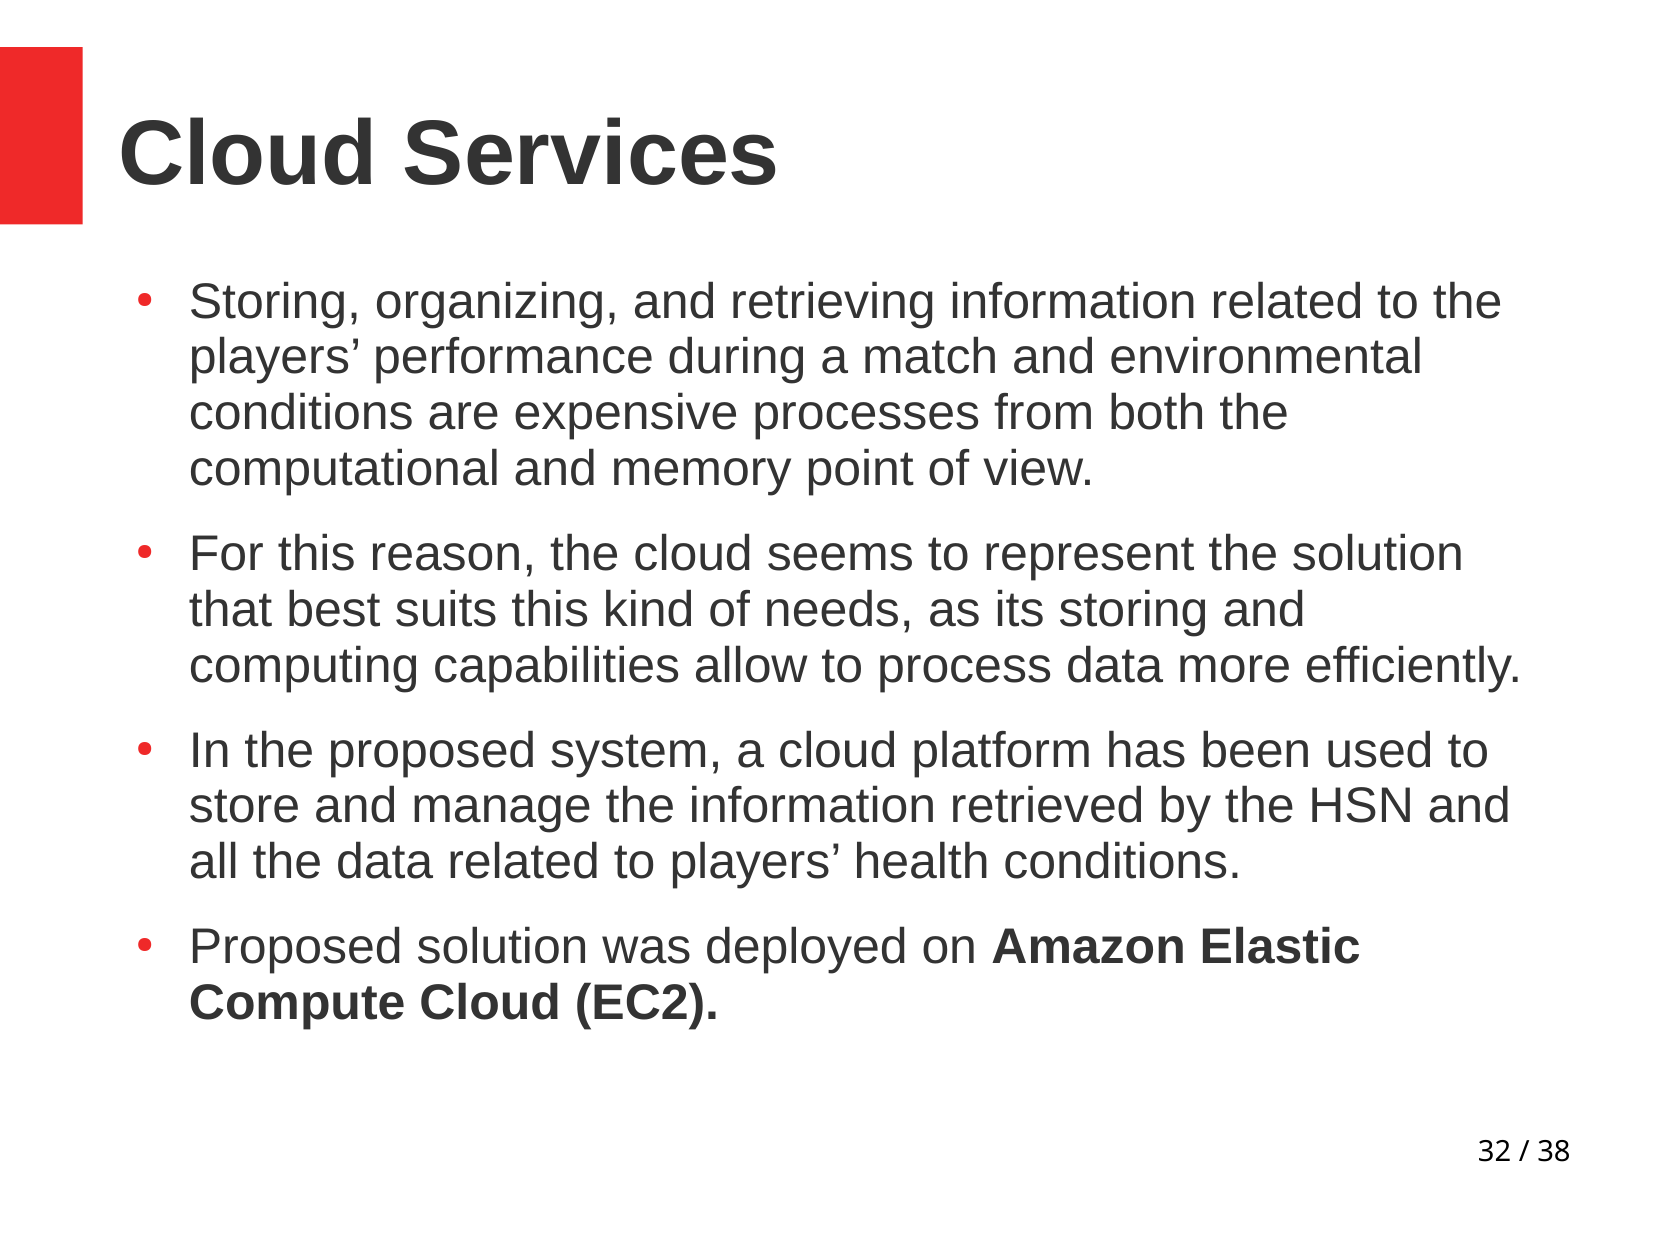

# Cloud Services
Storing, organizing, and retrieving information related to the players’ performance during a match and environmental conditions are expensive processes from both the computational and memory point of view.
For this reason, the cloud seems to represent the solution that best suits this kind of needs, as its storing and computing capabilities allow to process data more efficiently.
In the proposed system, a cloud platform has been used to store and manage the information retrieved by the HSN and all the data related to players’ health conditions.
Proposed solution was deployed on Amazon Elastic Compute Cloud (EC2).
32